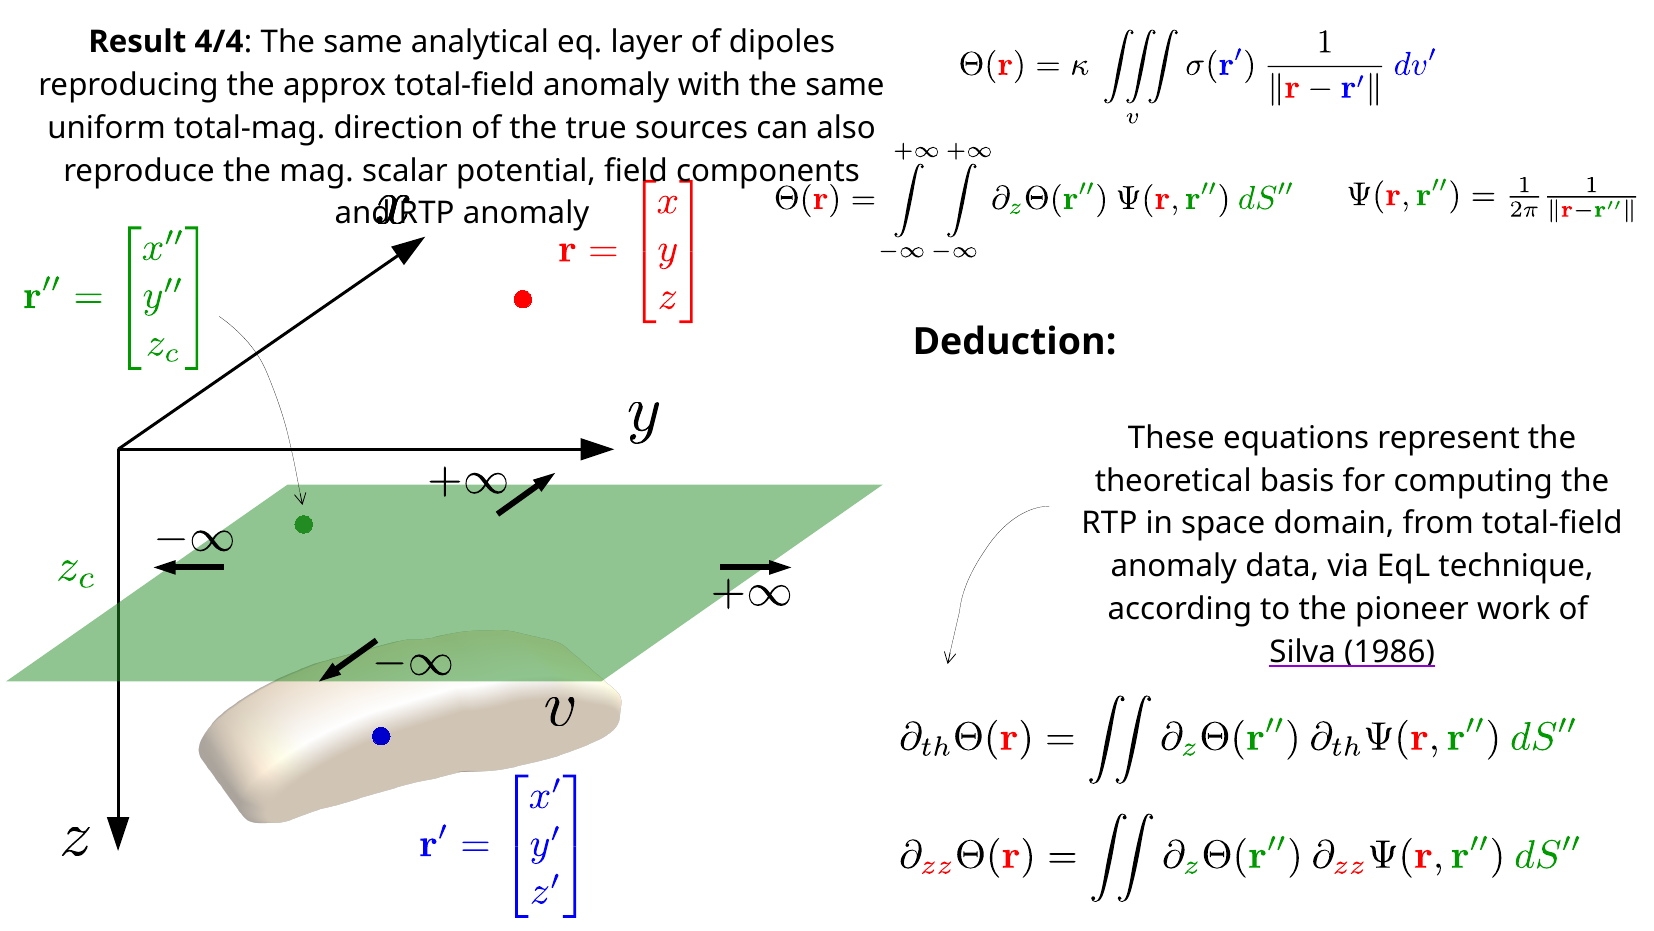

Result 4/4: The same analytical eq. layer of dipoles reproducing the approx total-field anomaly with the same uniform total-mag. direction of the true sources can also reproduce the mag. scalar potential, field components and RTP anomaly
Deduction:
These equations represent the theoretical basis for computing the RTP in space domain, from total-field anomaly data, via EqL technique, according to the pioneer work of Silva (1986)